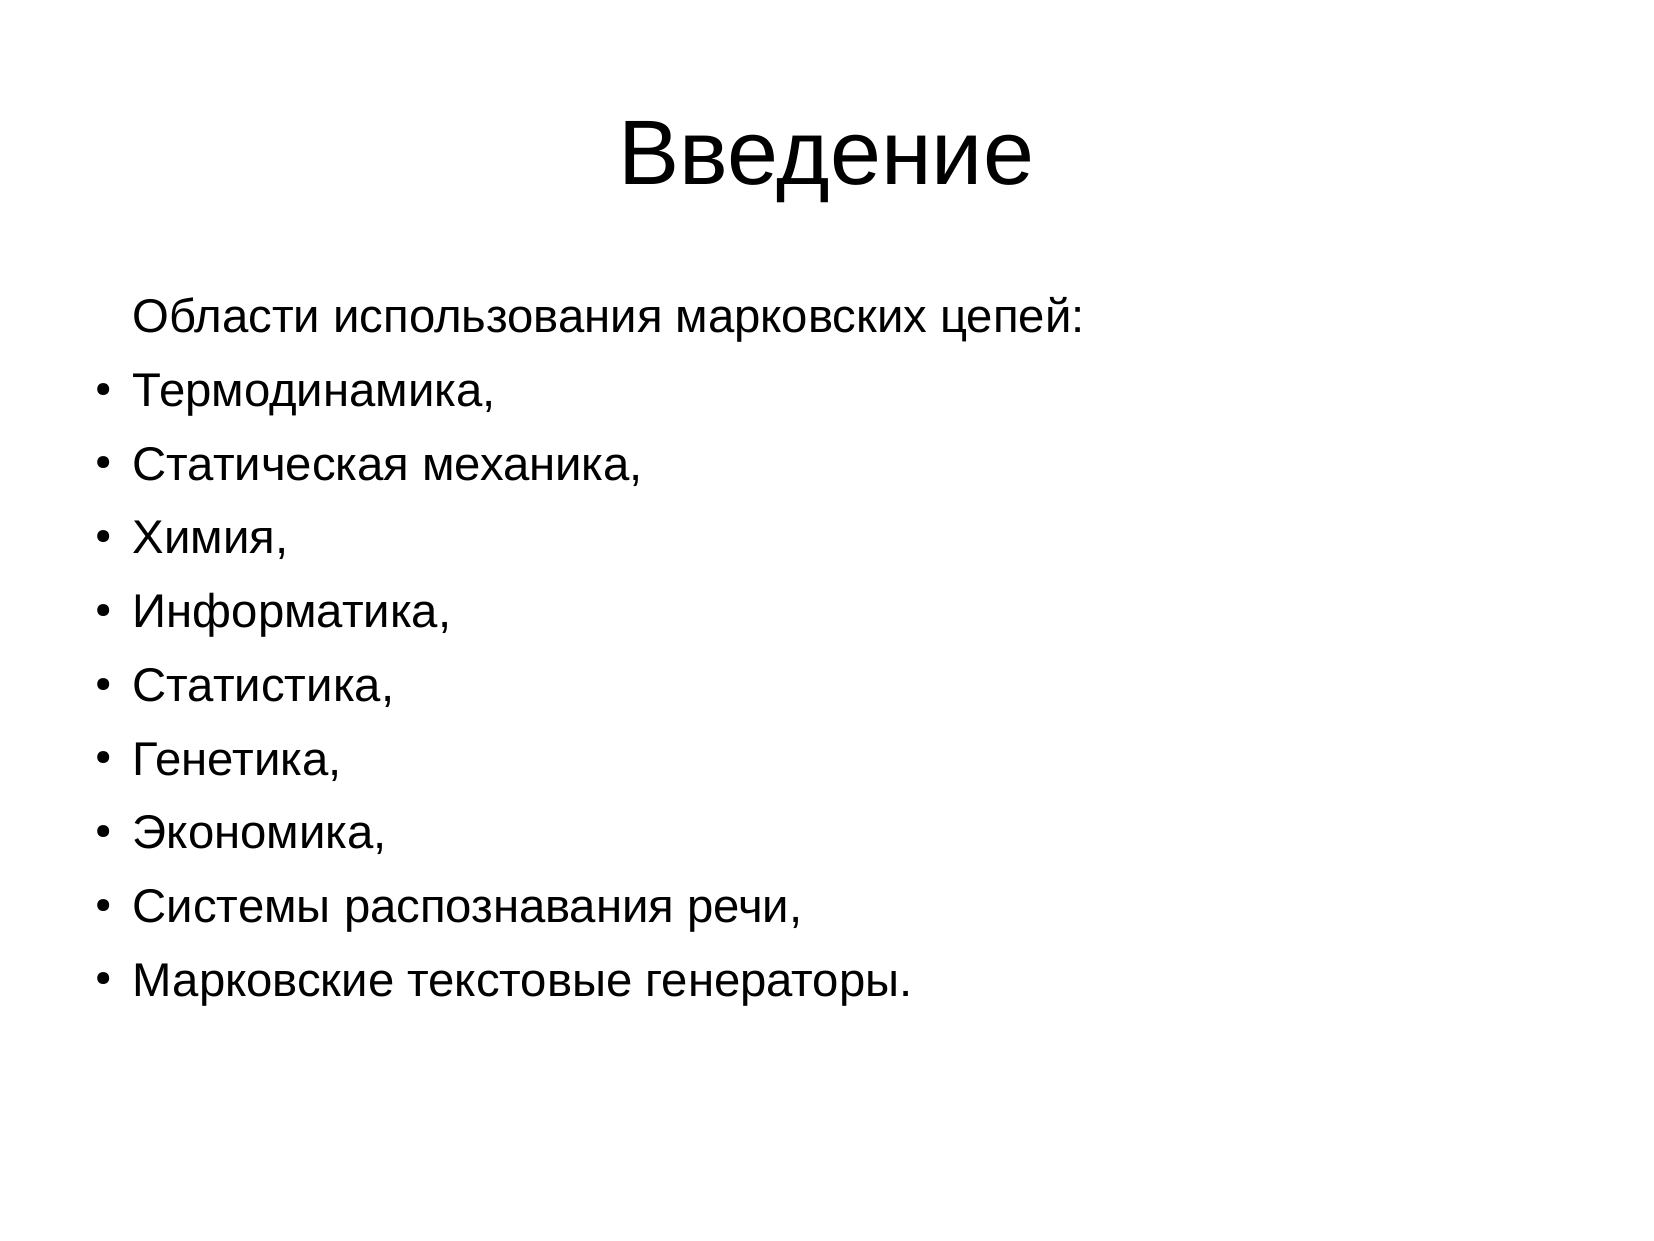

# Введение
Области использования марковских цепей:
Термодинамика,
Статическая механика,
Химия,
Информатика,
Статистика,
Генетика,
Экономика,
Системы распознавания речи,
Марковские текстовые генераторы.